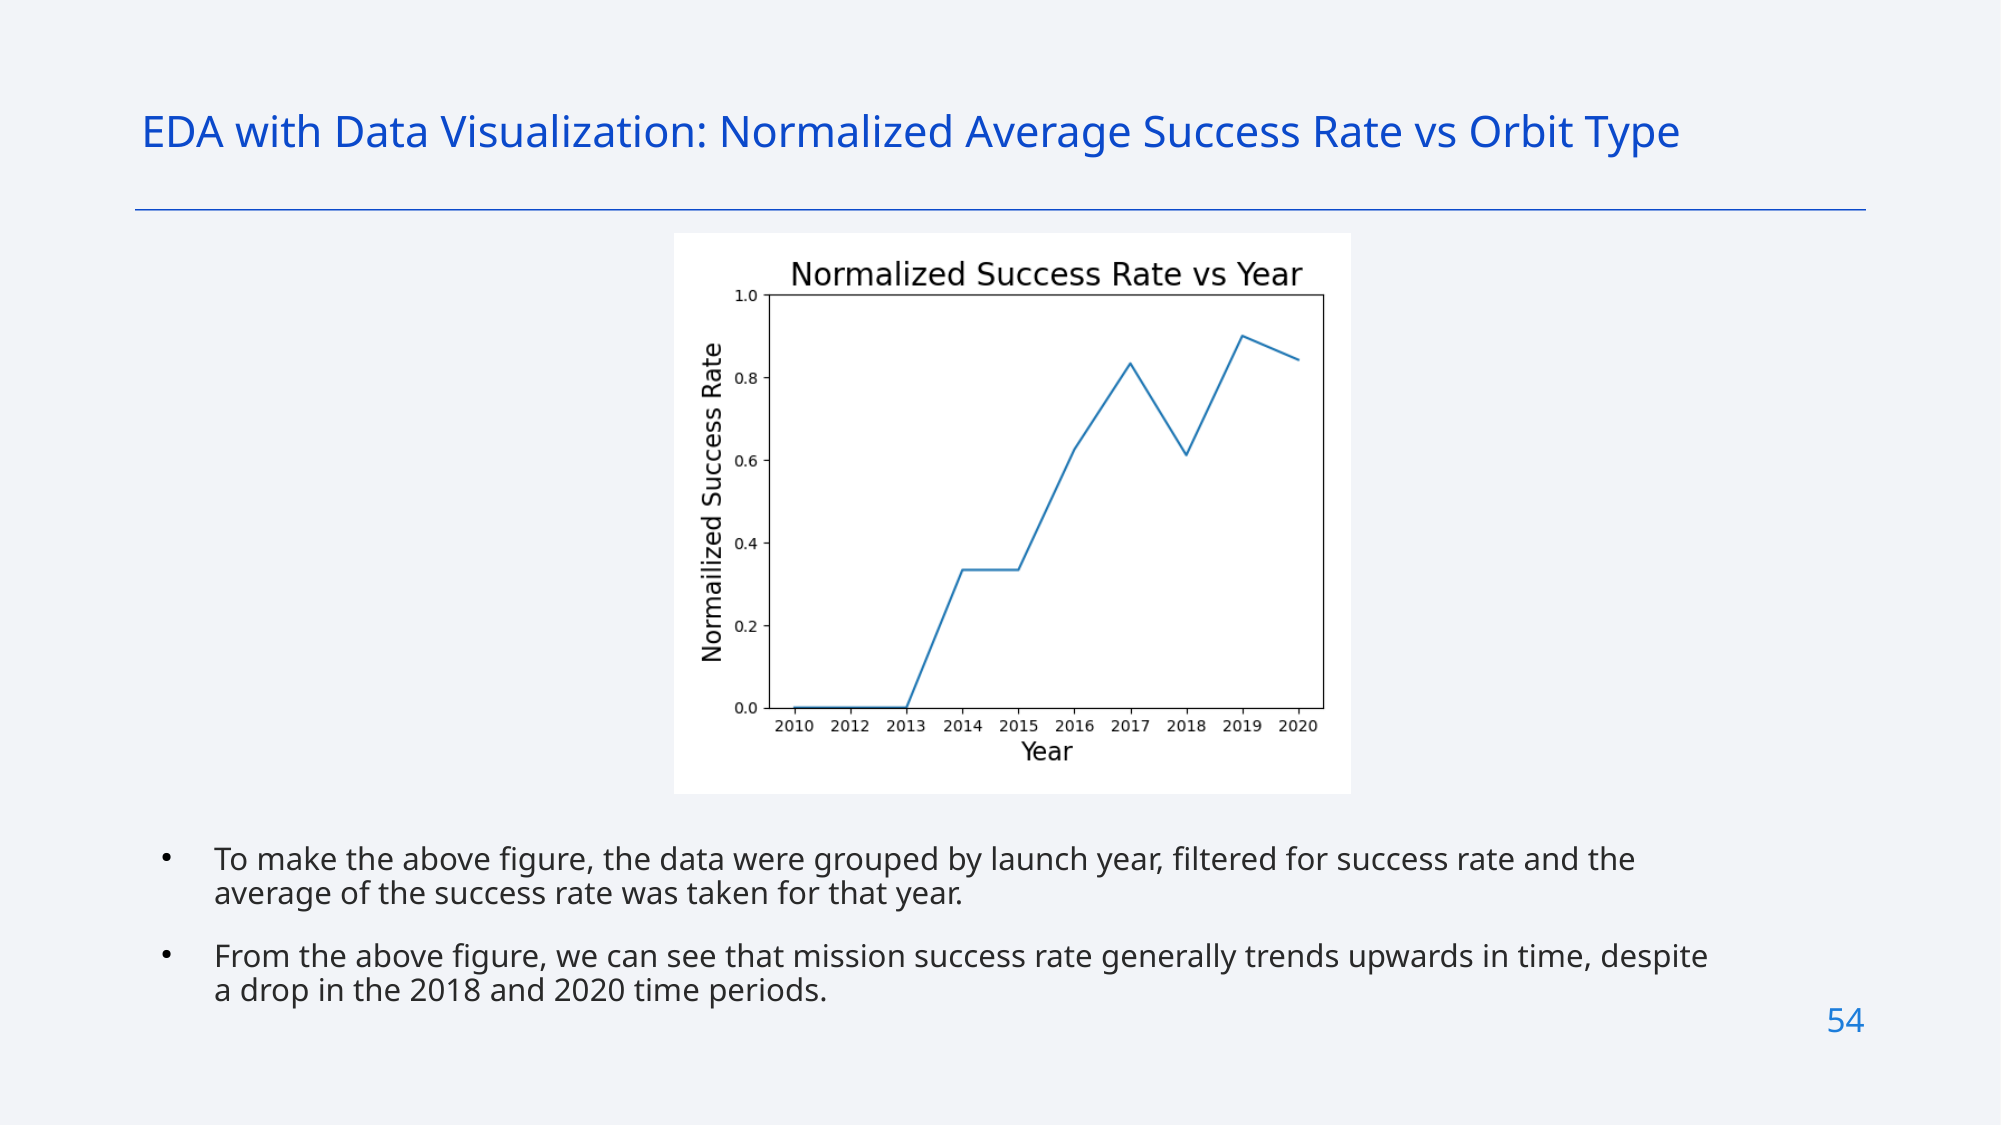

EDA with Data Visualization: Normalized Average Success Rate vs Orbit Type
# To make the above figure, the data were grouped by launch year, filtered for success rate and the average of the success rate was taken for that year.
From the above figure, we can see that mission success rate generally trends upwards in time, despite a drop in the 2018 and 2020 time periods.
54